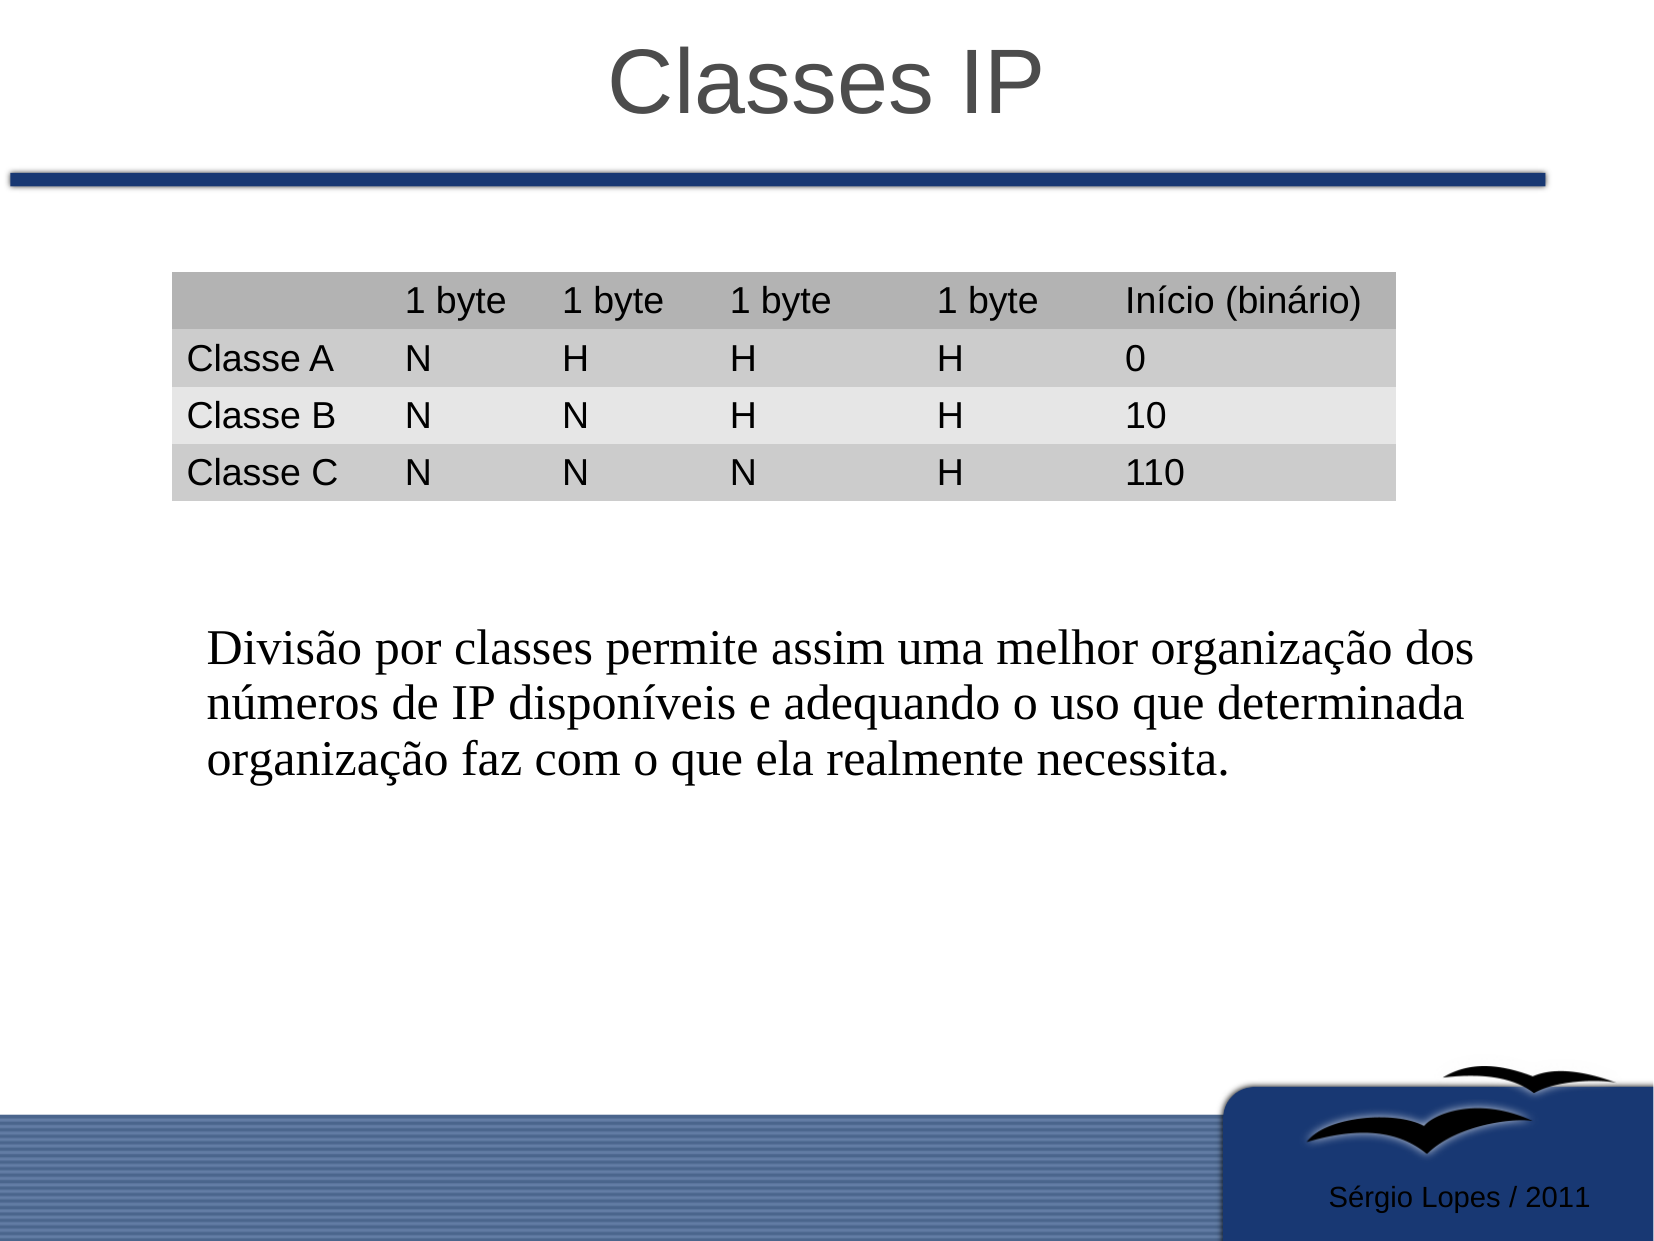

# Classes IP
| | 1 byte | 1 byte | 1 byte | 1 byte | Início (binário) |
| --- | --- | --- | --- | --- | --- |
| Classe A | N | H | H | H | 0 |
| Classe B | N | N | H | H | 10 |
| Classe C | N | N | N | H | 110 |
Divisão por classes permite assim uma melhor organização dos
números de IP disponíveis e adequando o uso que determinada organização faz com o que ela realmente necessita.
Sérgio Lopes / 2011